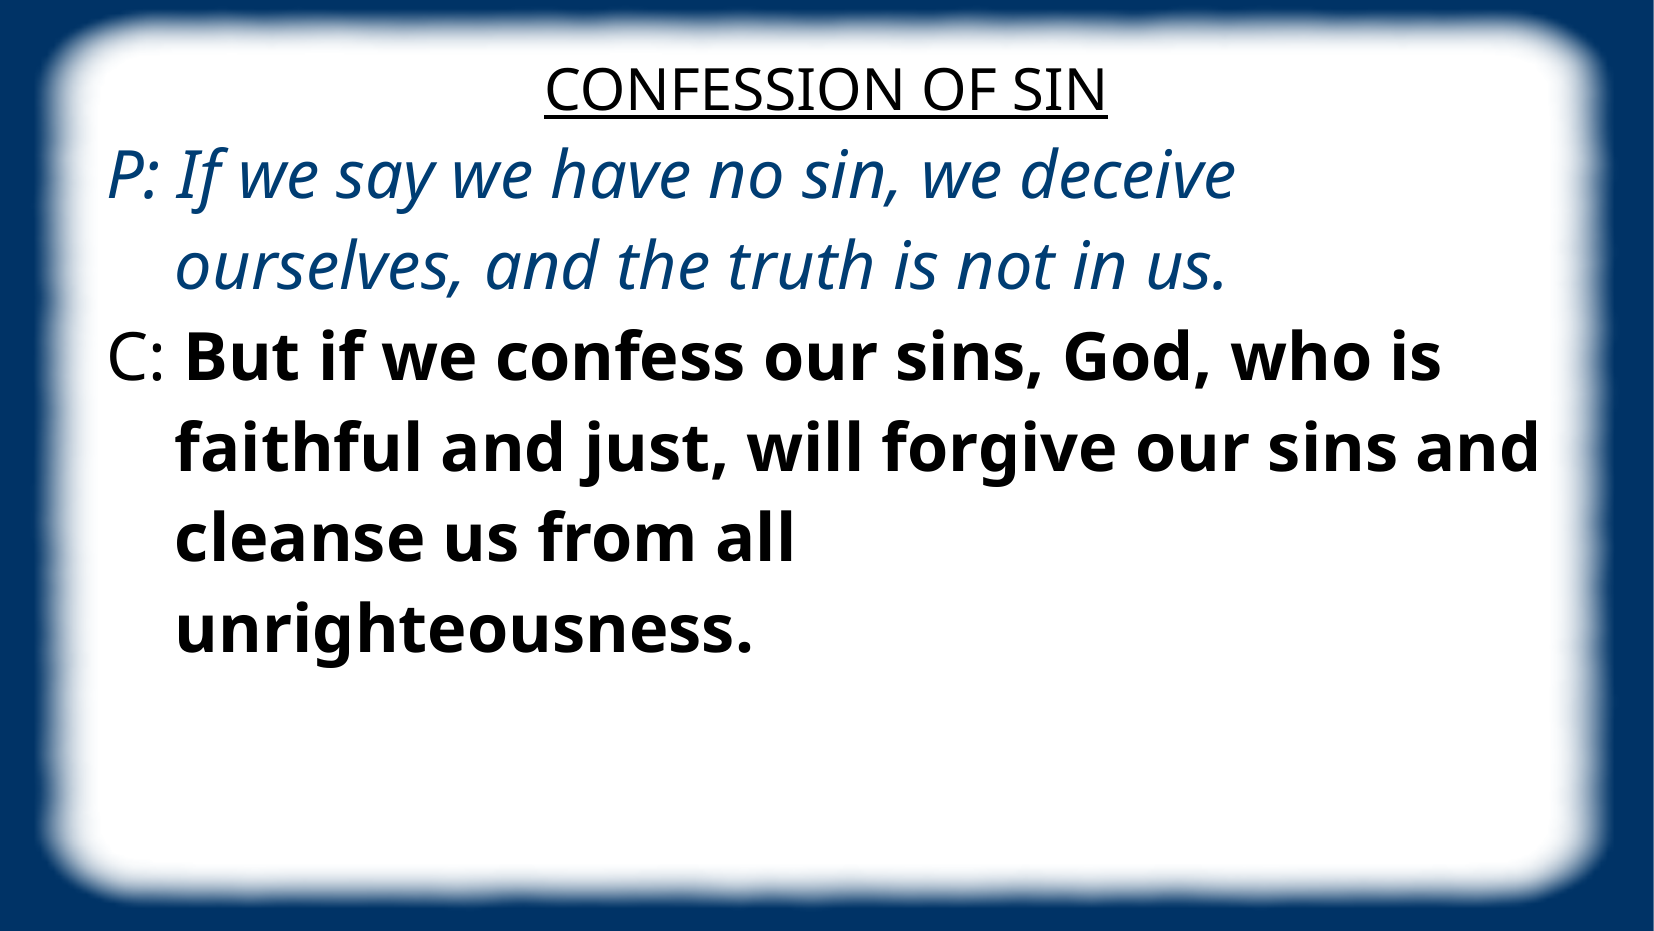

CONFESSION OF SIN
P: If we say we have no sin, we deceive
 ourselves, and the truth is not in us.
C: But if we confess our sins, God, who is
 faithful and just, will forgive our sins and
 cleanse us from all
 unrighteousness.